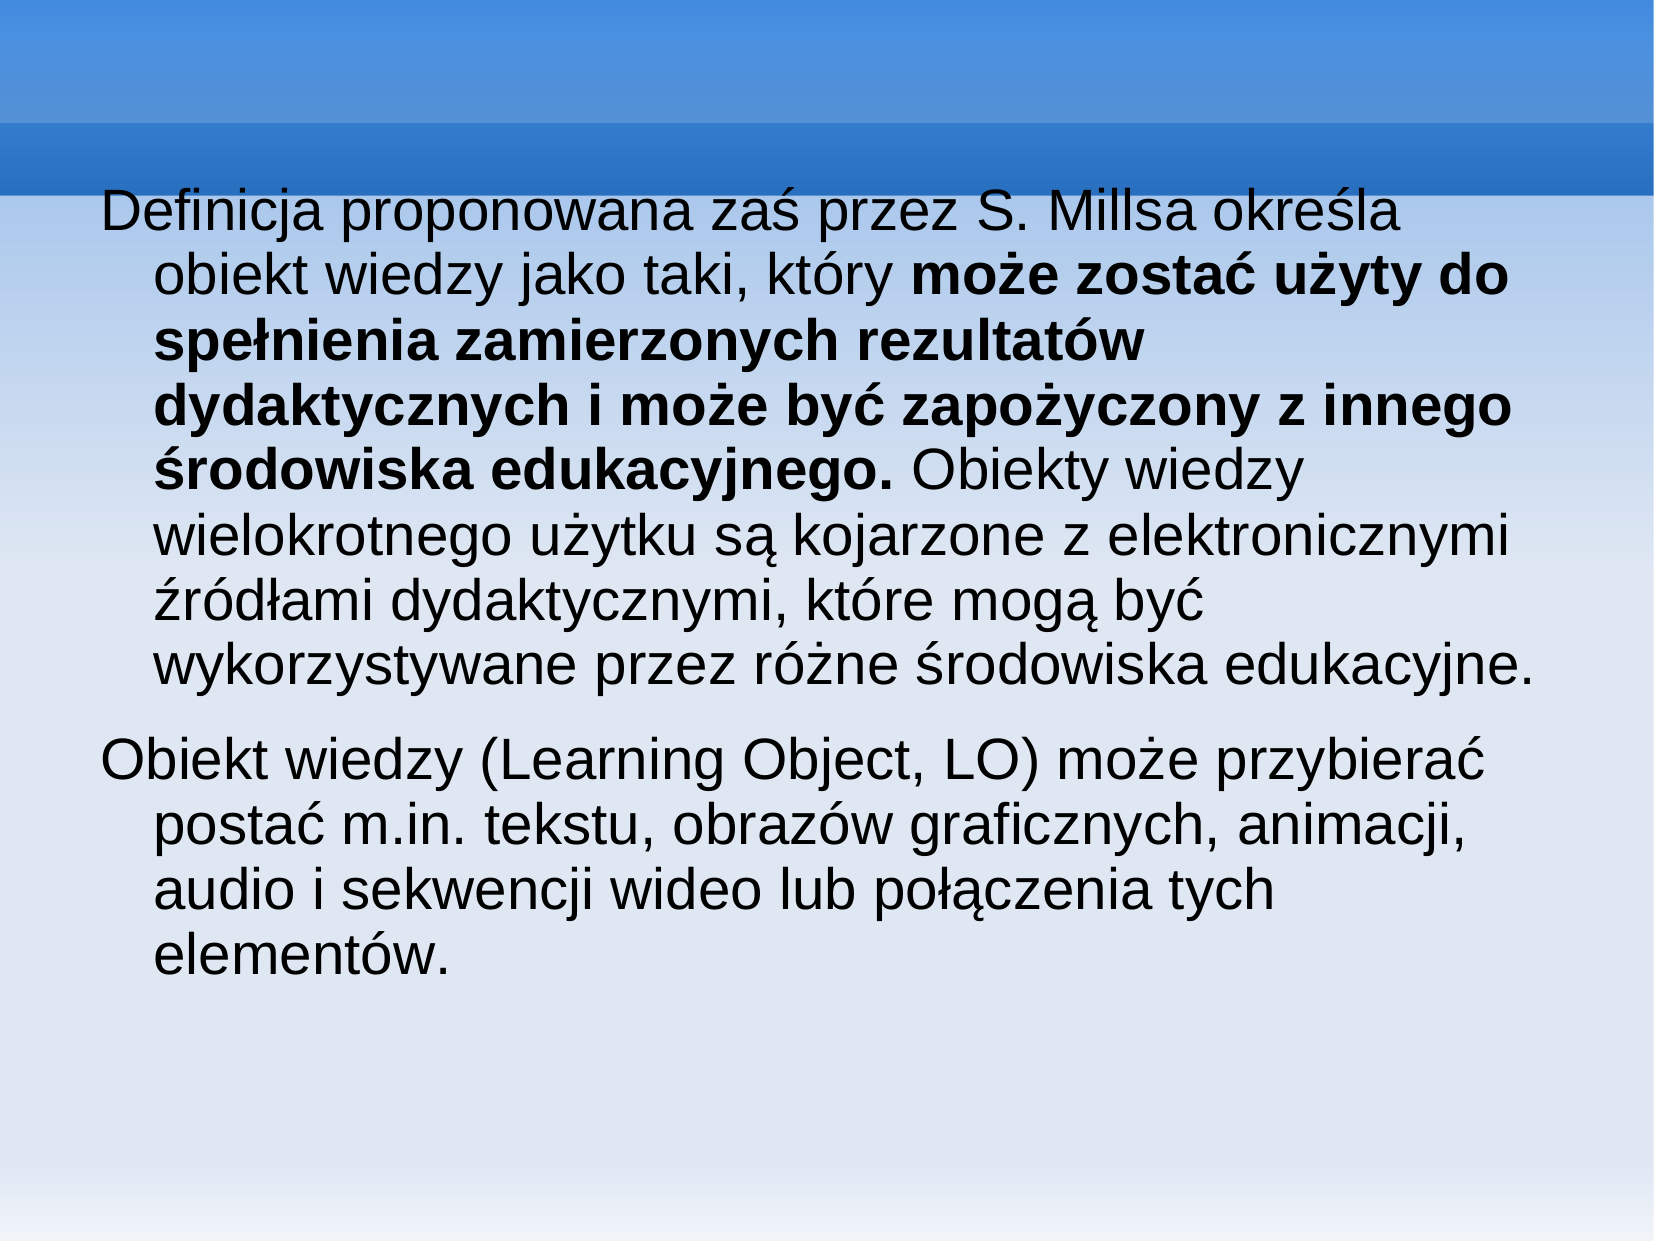

#
Definicja proponowana zaś przez S. Millsa określa obiekt wiedzy jako taki, który może zostać użyty do spełnienia zamierzonych rezultatów dydaktycznych i może być zapożyczony z innego środowiska edukacyjnego. Obiekty wiedzy wielokrotnego użytku są kojarzone z elektronicznymi źródłami dydaktycznymi, które mogą być wykorzystywane przez różne środowiska edukacyjne.
Obiekt wiedzy (Learning Object, LO) może przybierać postać m.in. tekstu, obrazów graficznych, animacji, audio i sekwencji wideo lub połączenia tych elementów.